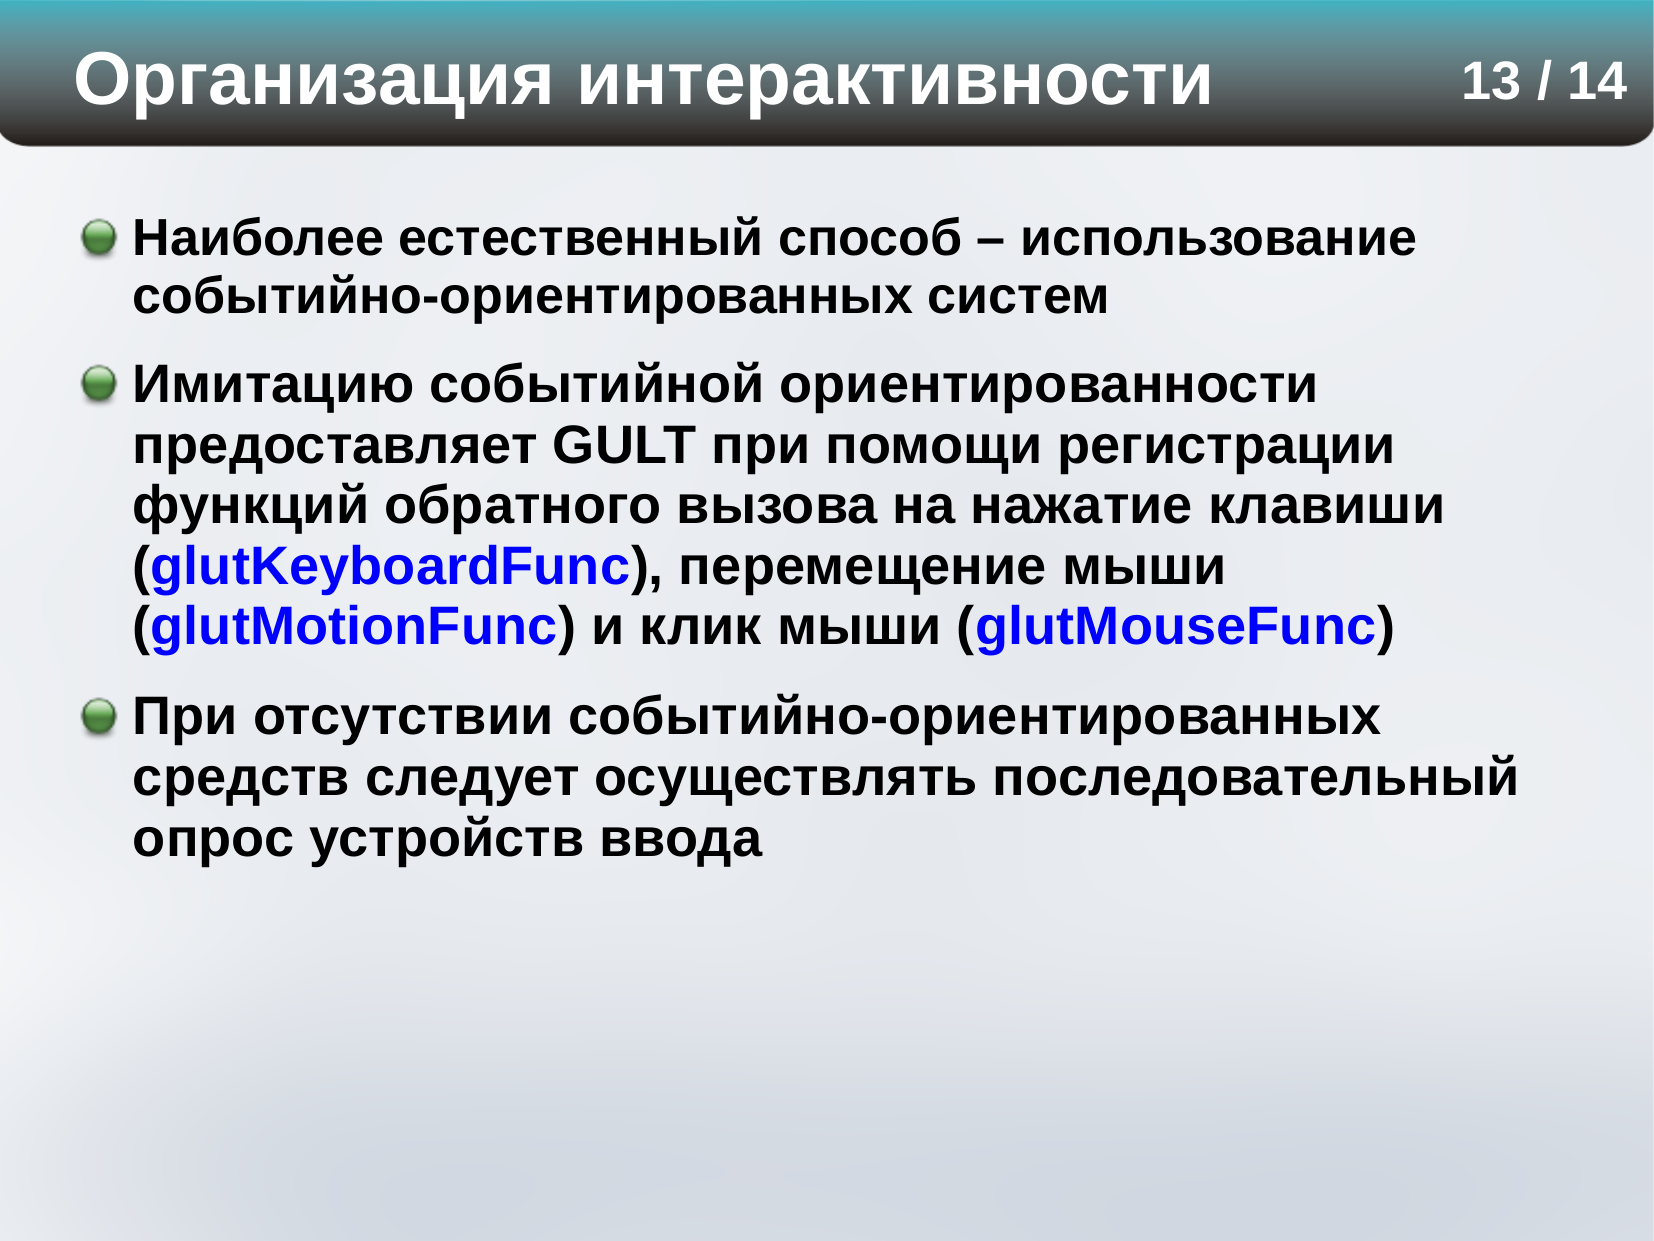

Организация интерактивности
Наиболее естественный способ – использование событийно-ориентированных систем
Имитацию событийной ориентированности предоставляет GULT при помощи регистрации функций обратного вызова на нажатие клавиши (glutKeyboardFunc), перемещение мыши (glutMotionFunc) и клик мыши (glutMouseFunc)
При отсутствии событийно-ориентированных средств следует осуществлять последовательный опрос устройств ввода